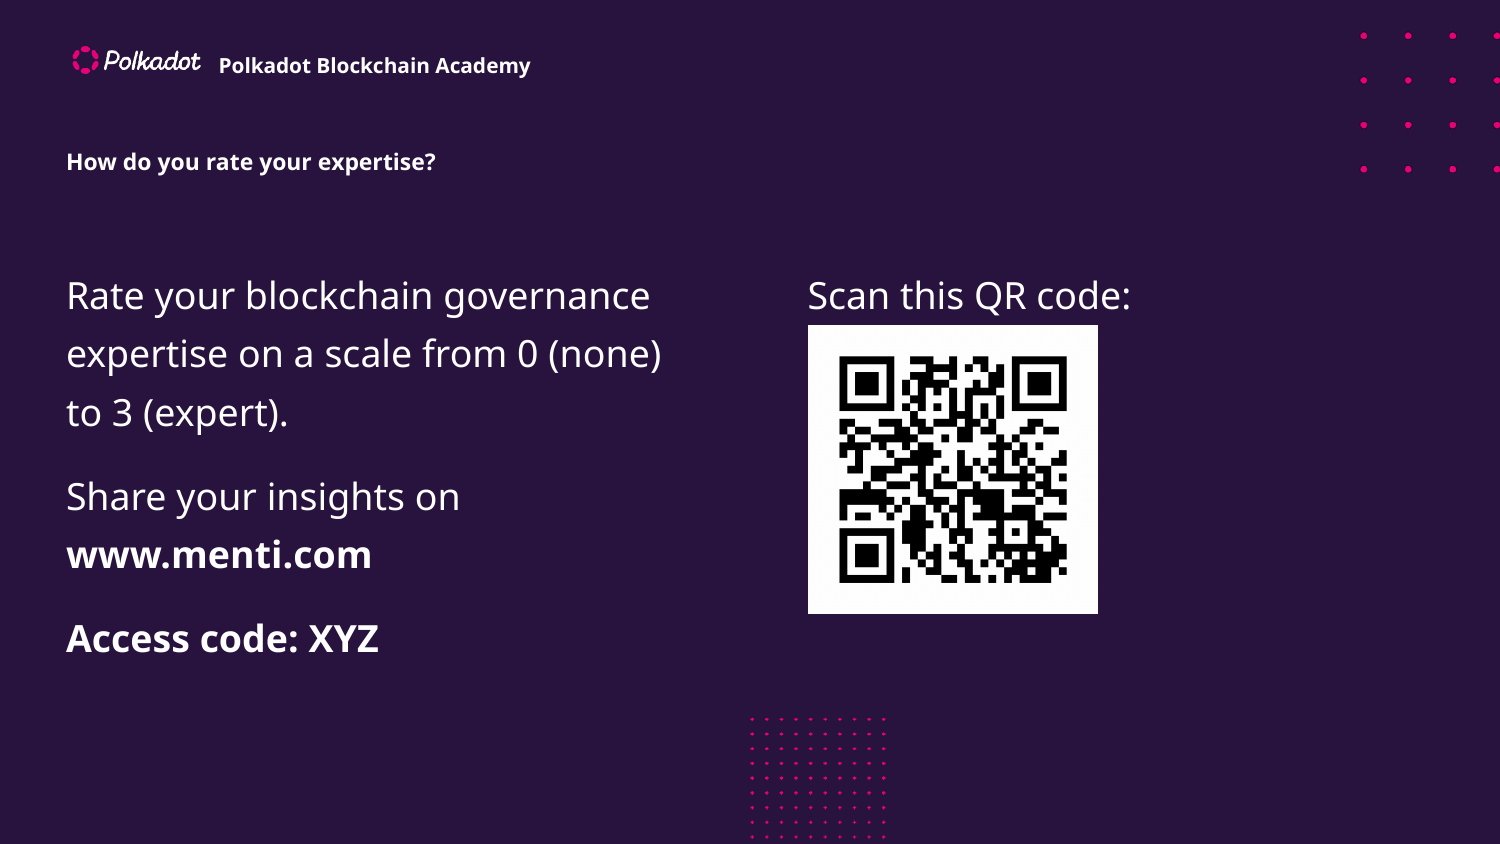

# How do you rate your expertise?
Rate your blockchain governance expertise on a scale from 0 (none) to 3 (expert).
Share your insights on www.menti.com
Access code: XYZ
Scan this QR code: